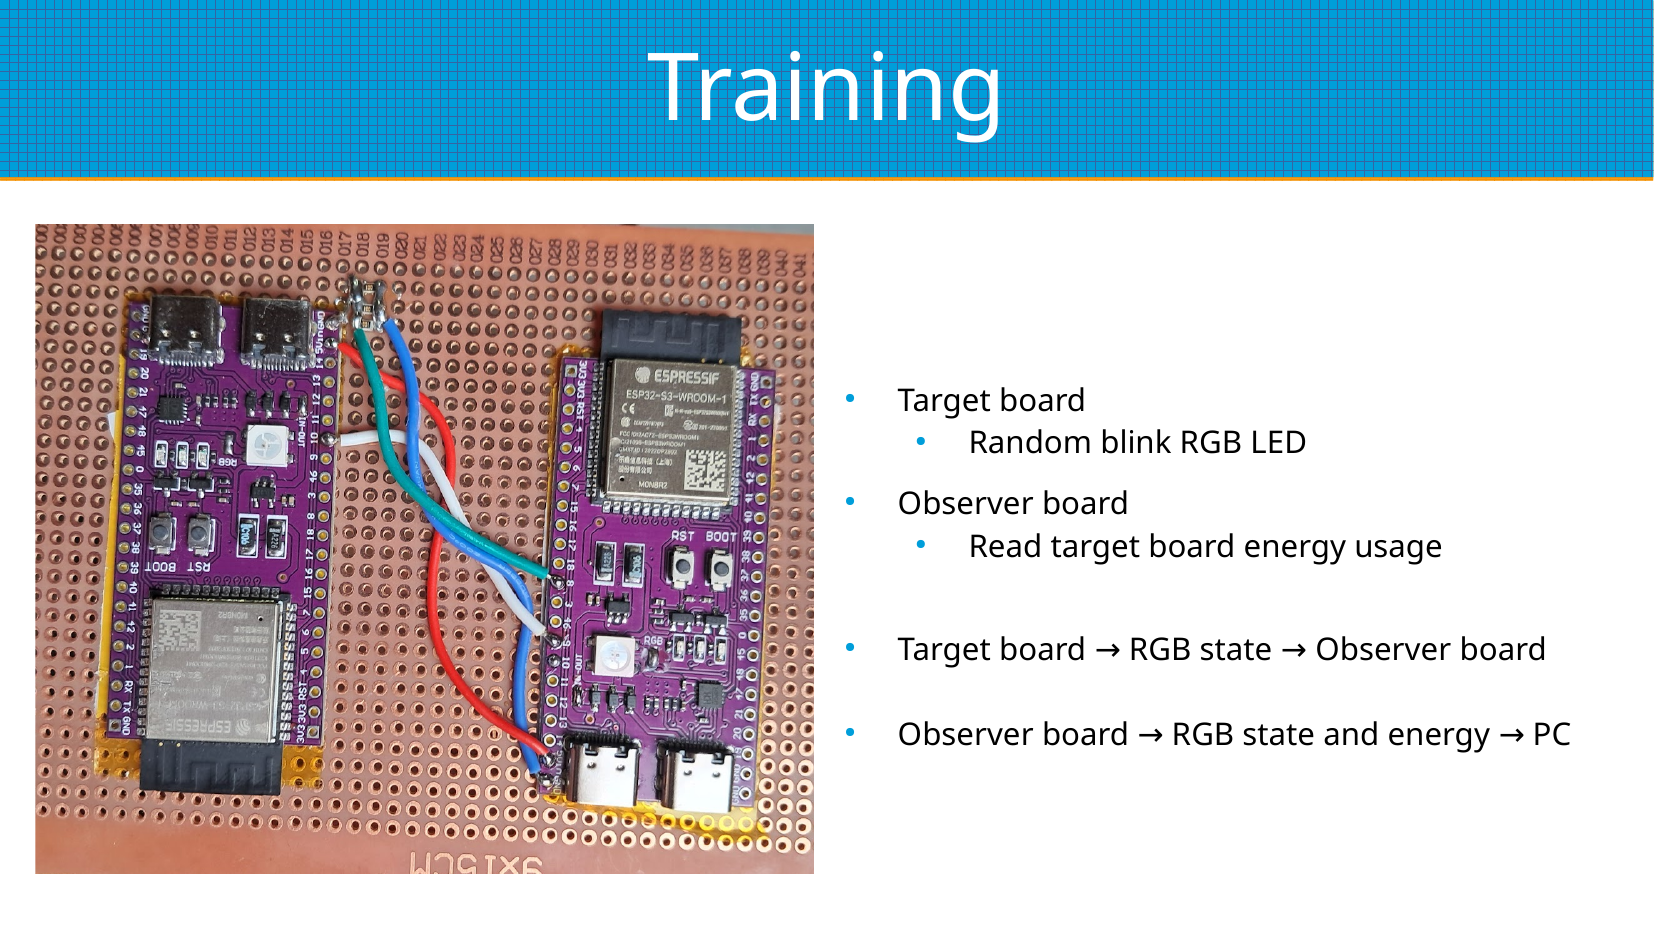

# Training
Target board
Random blink RGB LED
Observer board
Read target board energy usage
Target board → RGB state → Observer board
Observer board → RGB state and energy → PC